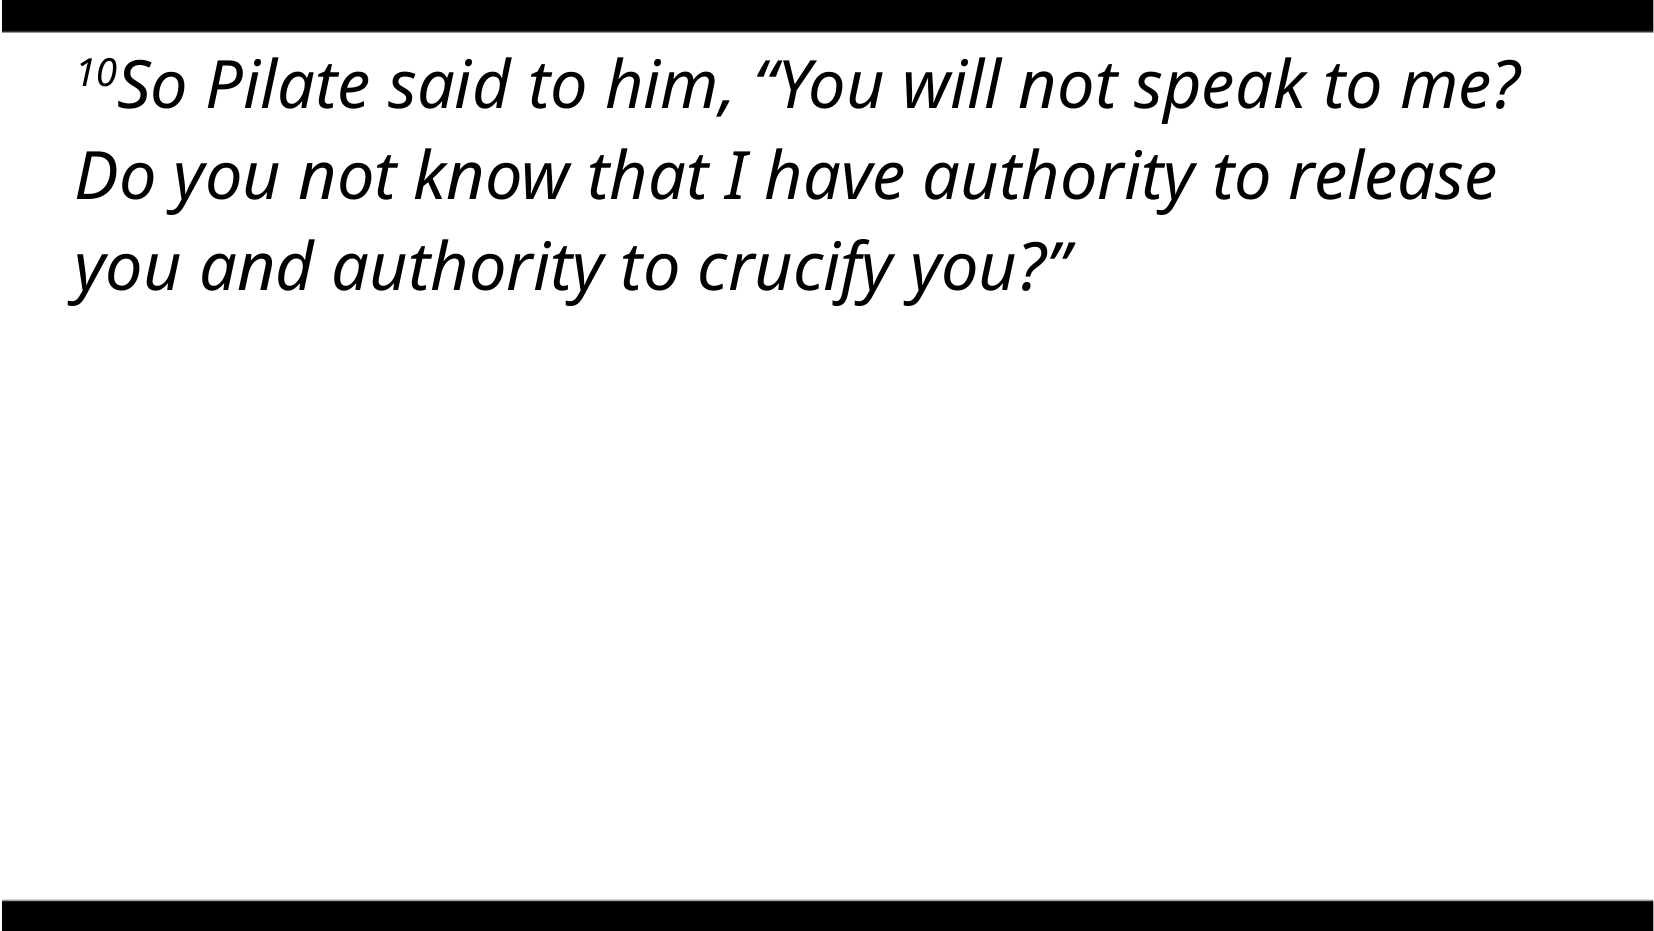

10So Pilate said to him, “You will not speak to me? Do you not know that I have authority to release you and authority to crucify you?”